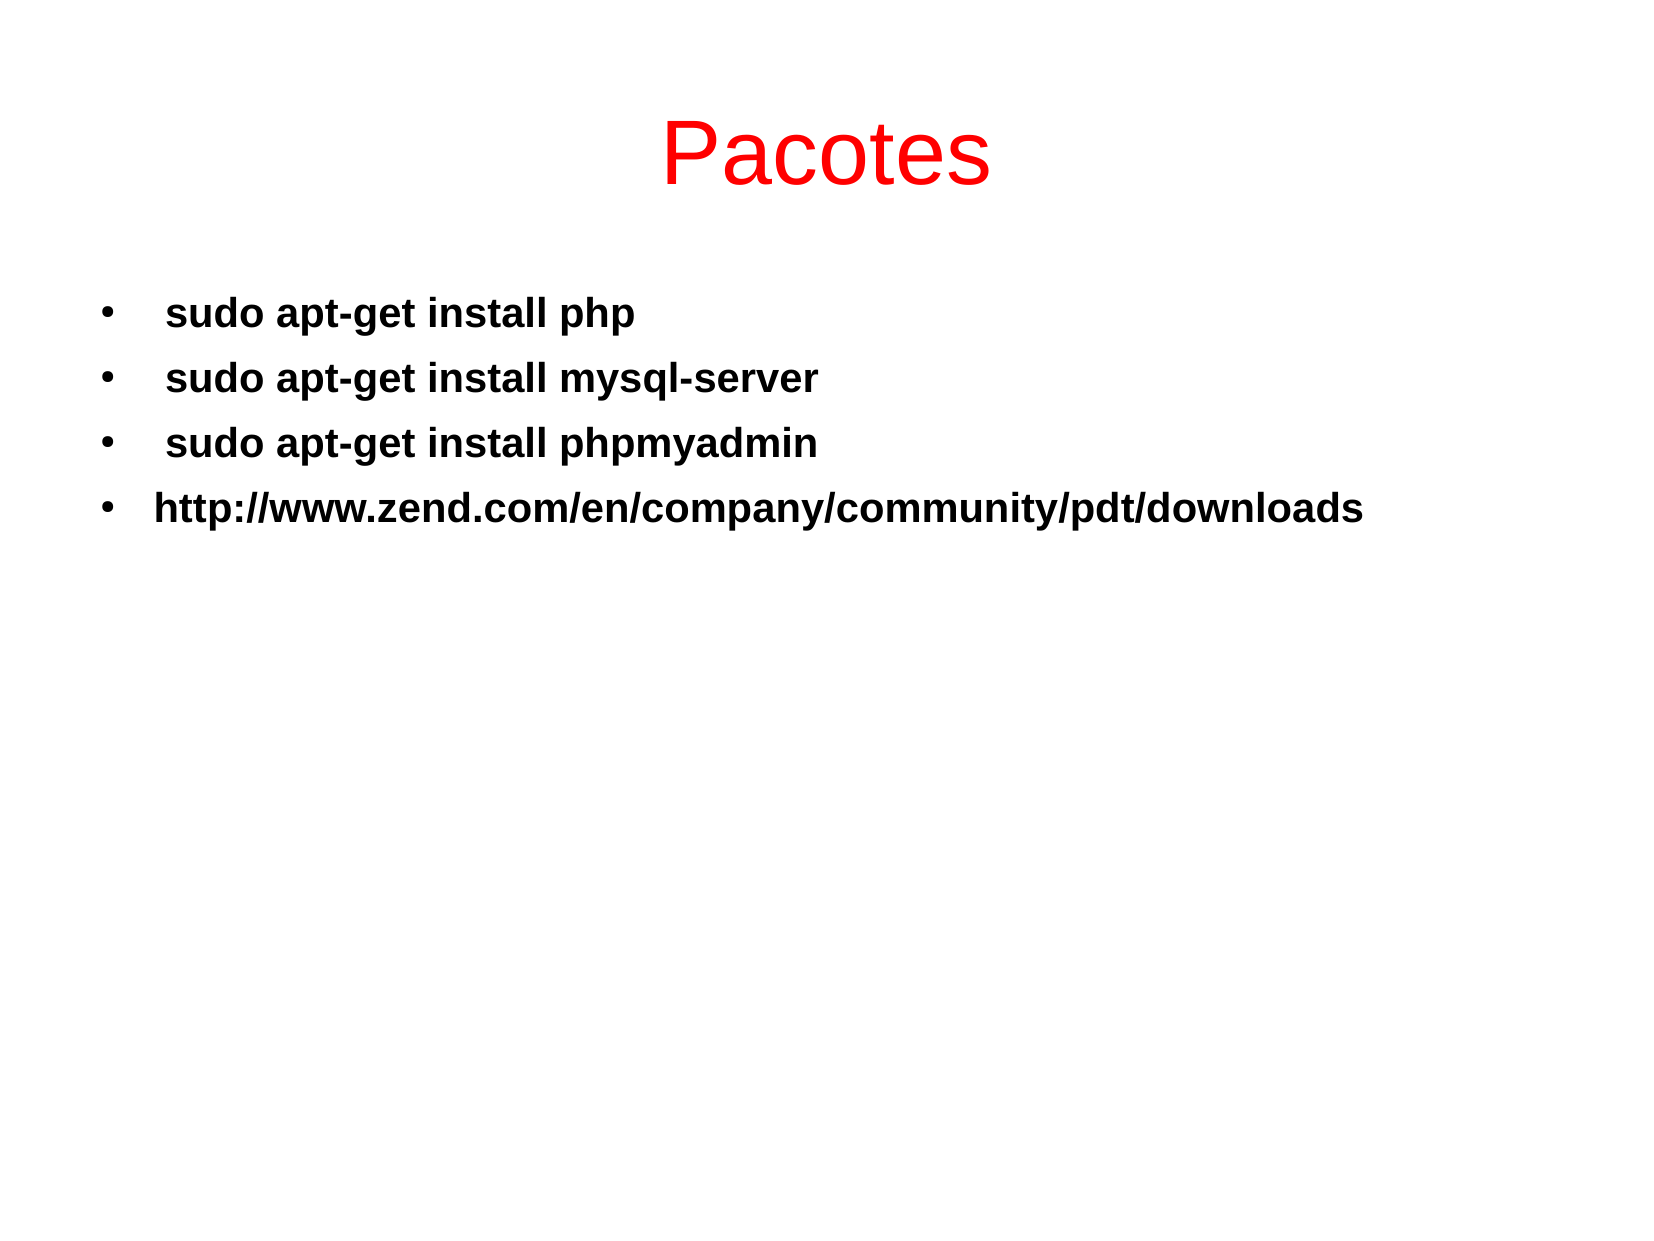

# Pacotes
 sudo apt-get install php
 sudo apt-get install mysql-server
 sudo apt-get install phpmyadmin
http://www.zend.com/en/company/community/pdt/downloads